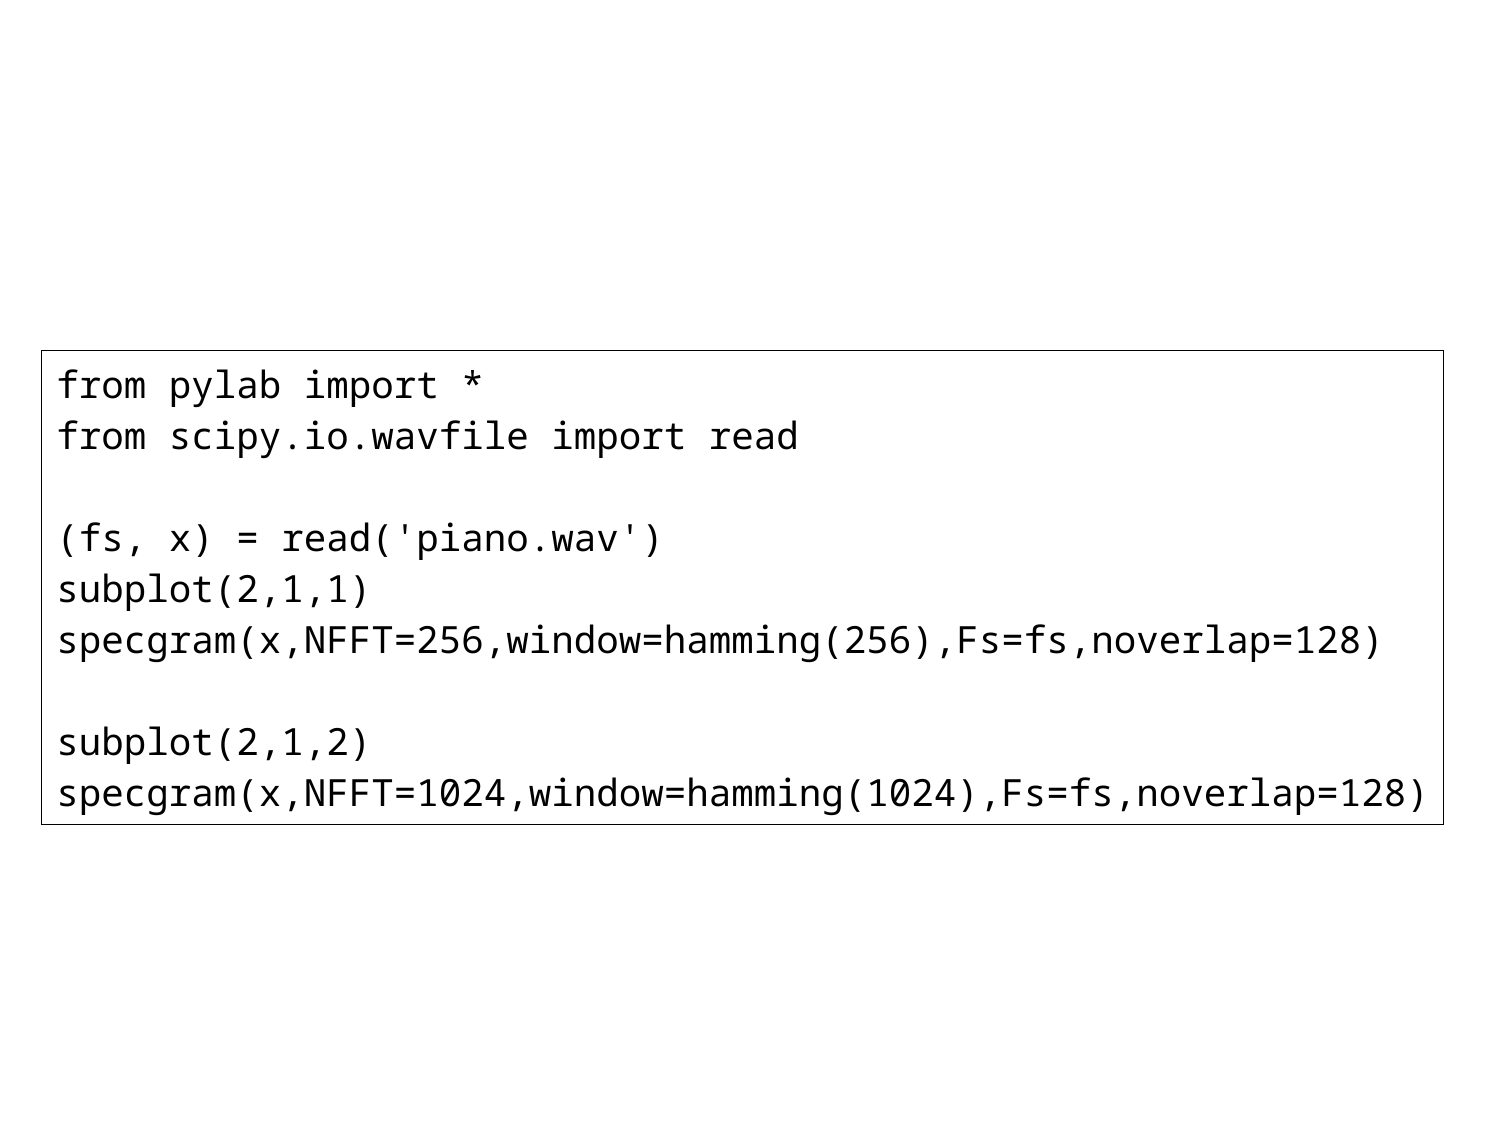

from pylab import *
from scipy.io.wavfile import read
(fs, x) = read('piano.wav')
subplot(2,1,1)
specgram(x,NFFT=256,window=hamming(256),Fs=fs,noverlap=128)
subplot(2,1,2)
specgram(x,NFFT=1024,window=hamming(1024),Fs=fs,noverlap=128)